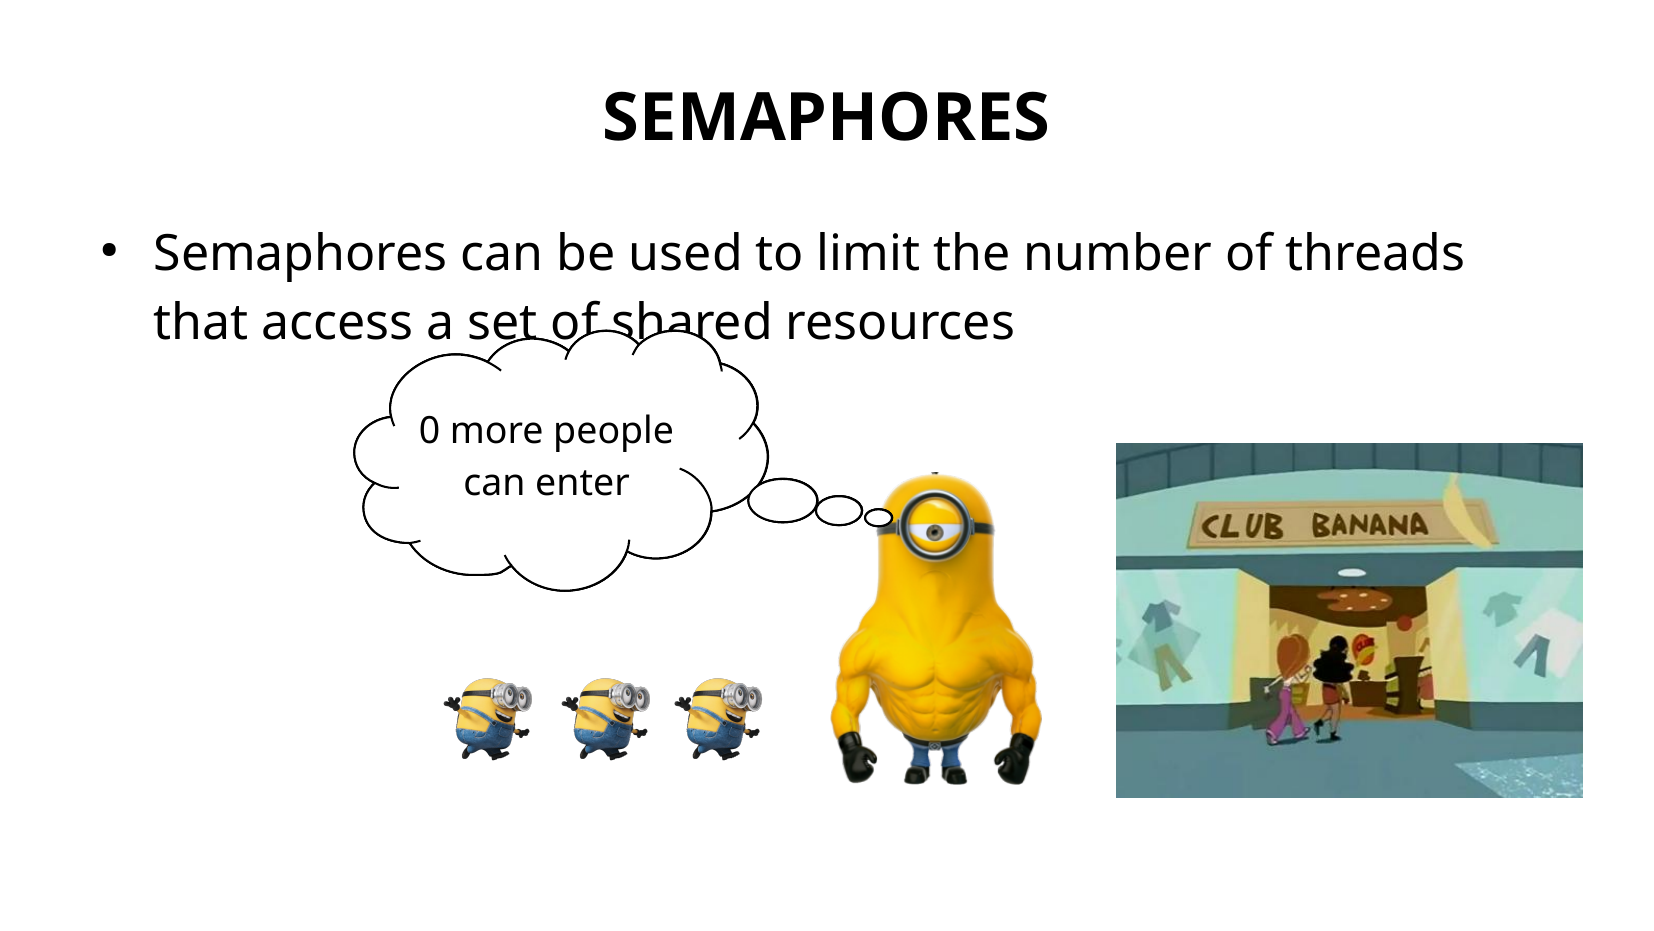

# SEMAPHORES
Semaphores can be used to limit the number of threads that access a set of shared resources
2 more people
can enter
1 more people
can enter
0 more people
can enter